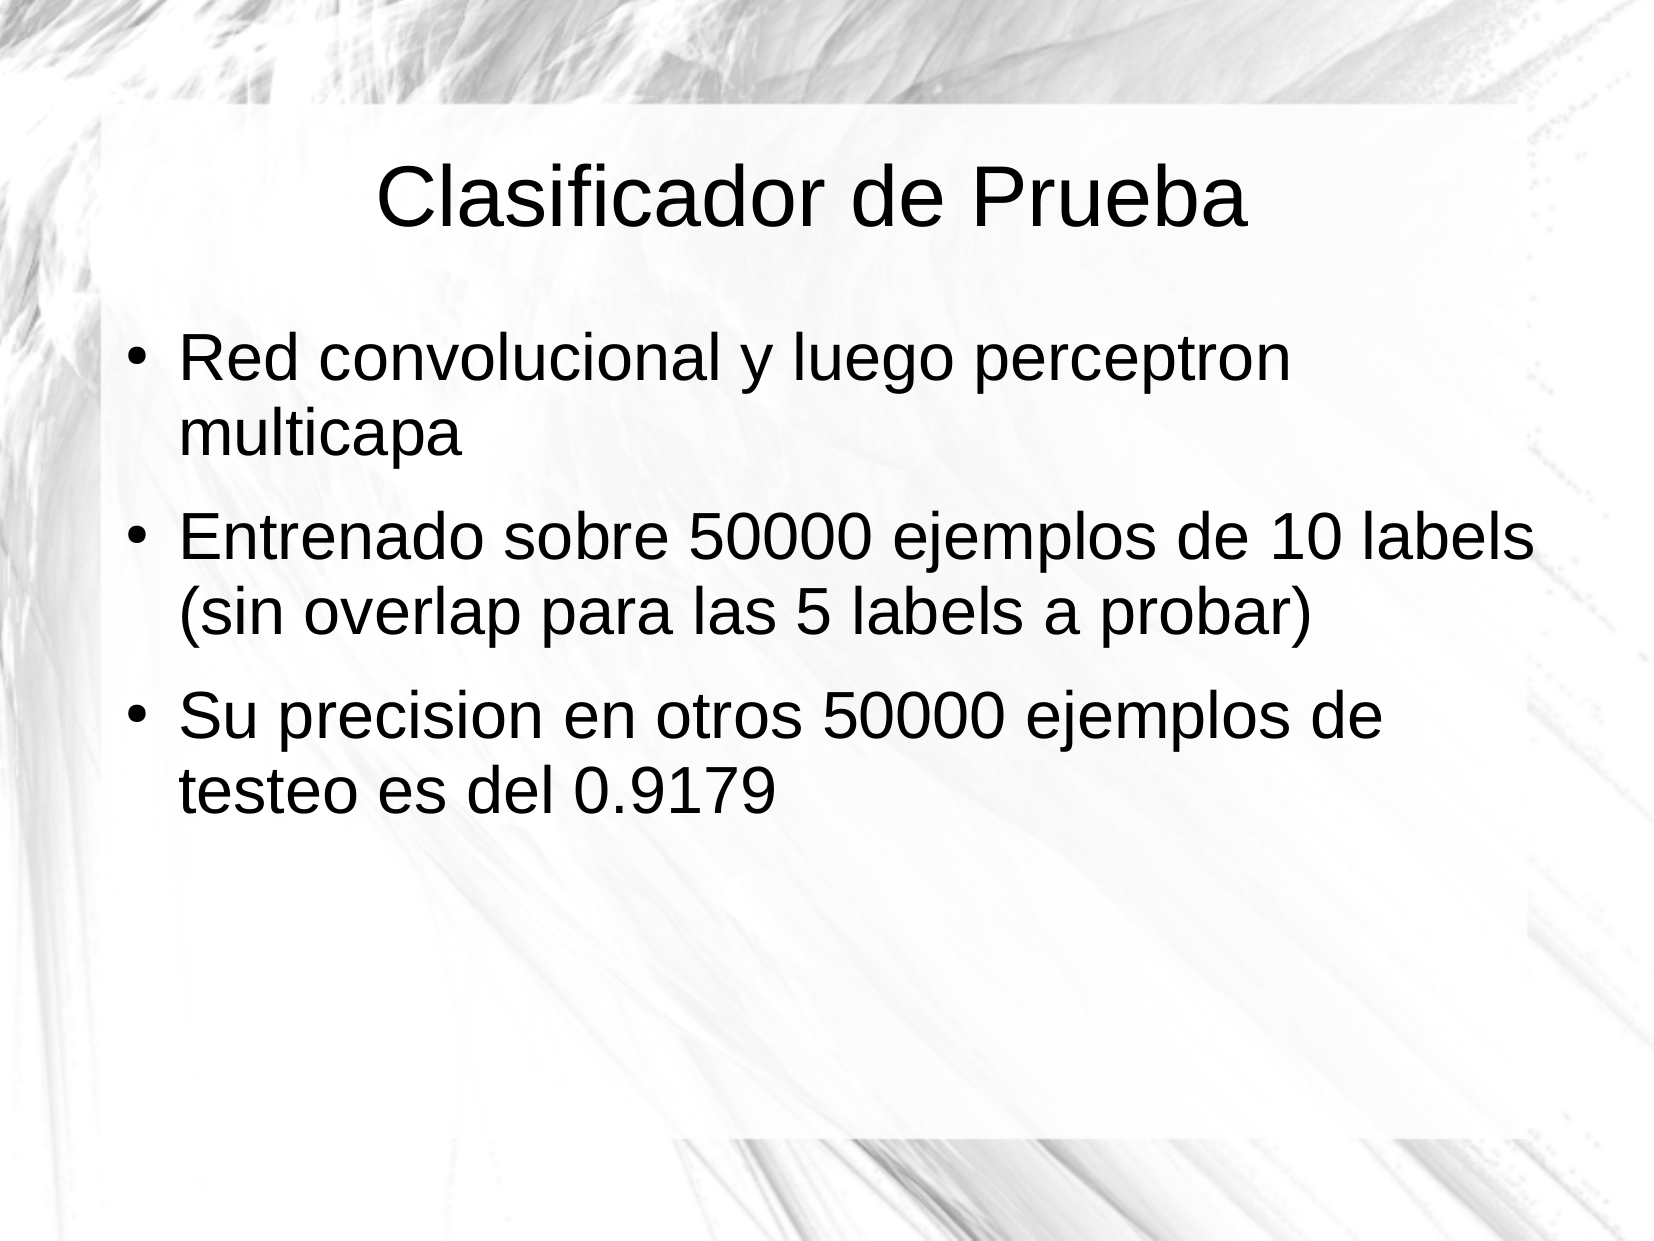

# Clasificador de Prueba
Red convolucional y luego perceptron multicapa
Entrenado sobre 50000 ejemplos de 10 labels (sin overlap para las 5 labels a probar)
Su precision en otros 50000 ejemplos de testeo es del 0.9179